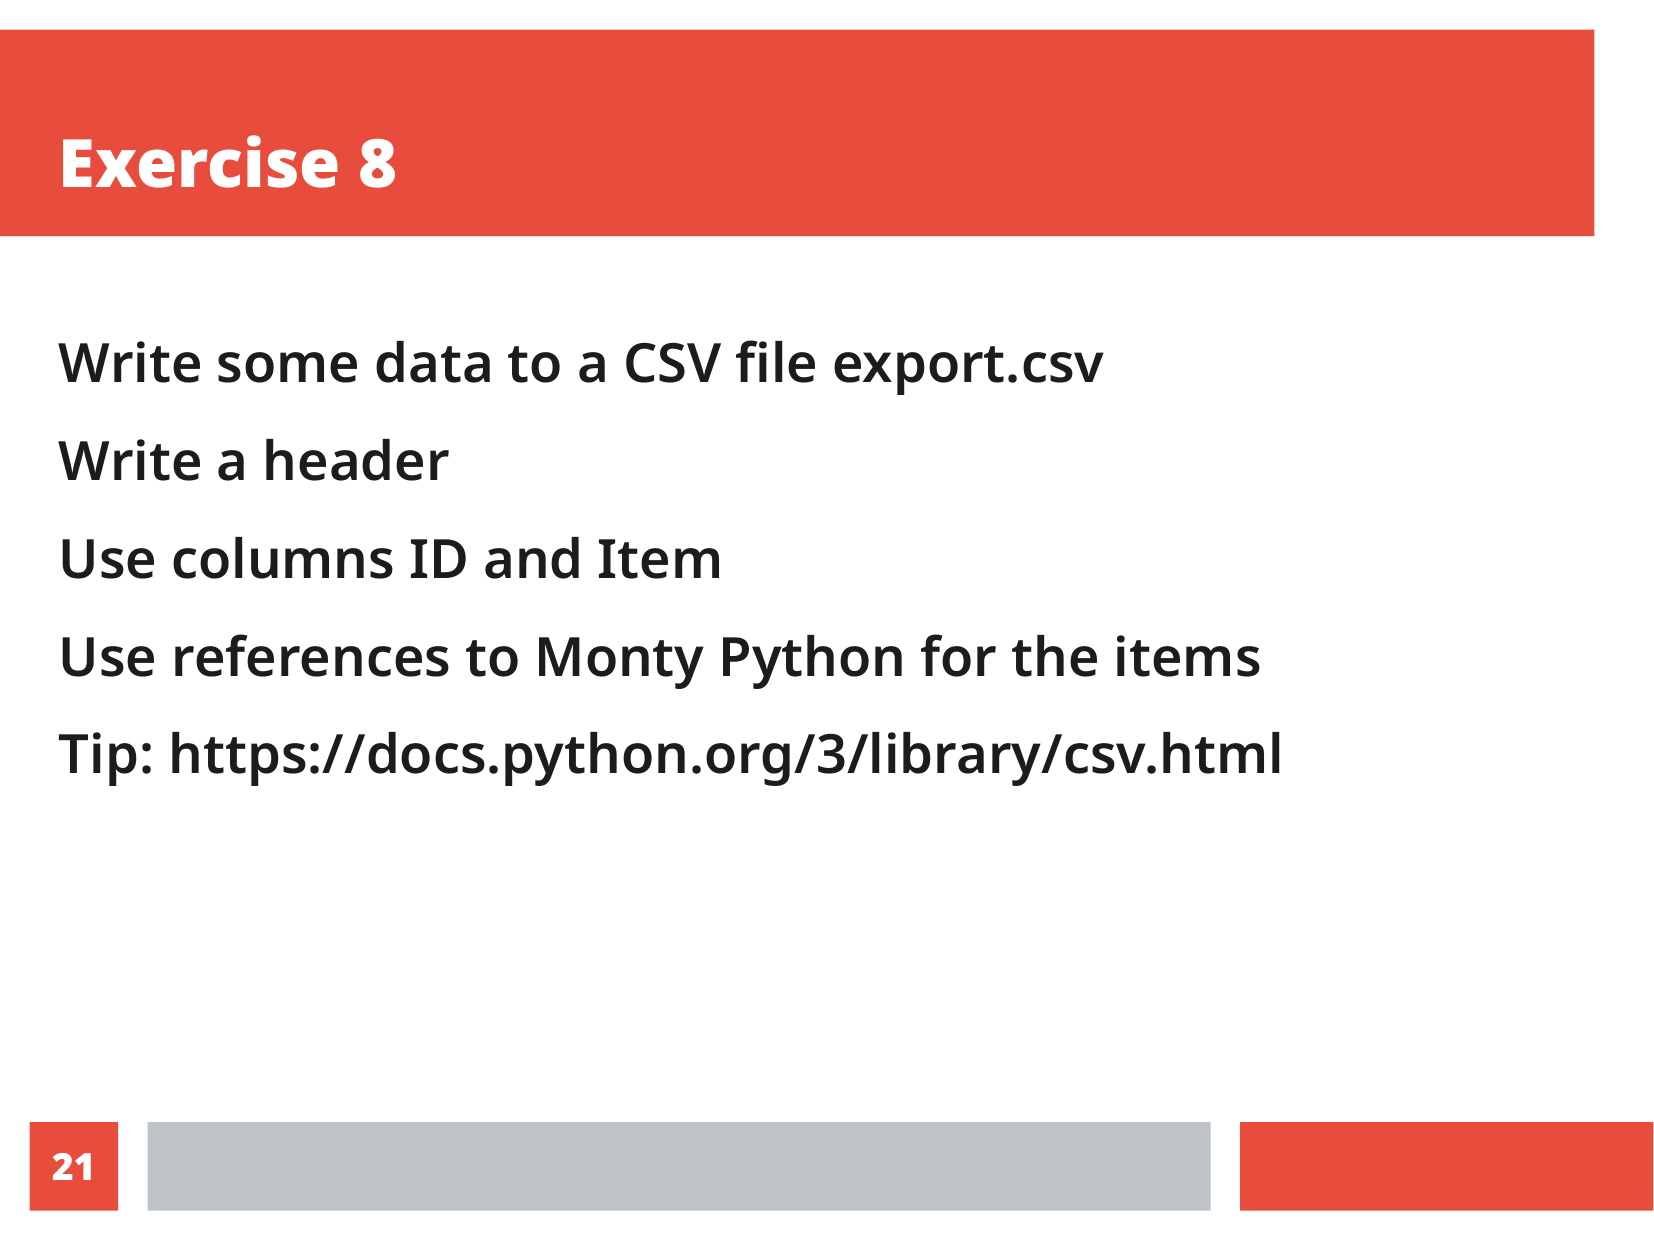

# Exercise 8
Write some data to a CSV file export.csv
Write a header
Use columns ID and Item
Use references to Monty Python for the items
Tip: https://docs.python.org/3/library/csv.html
21